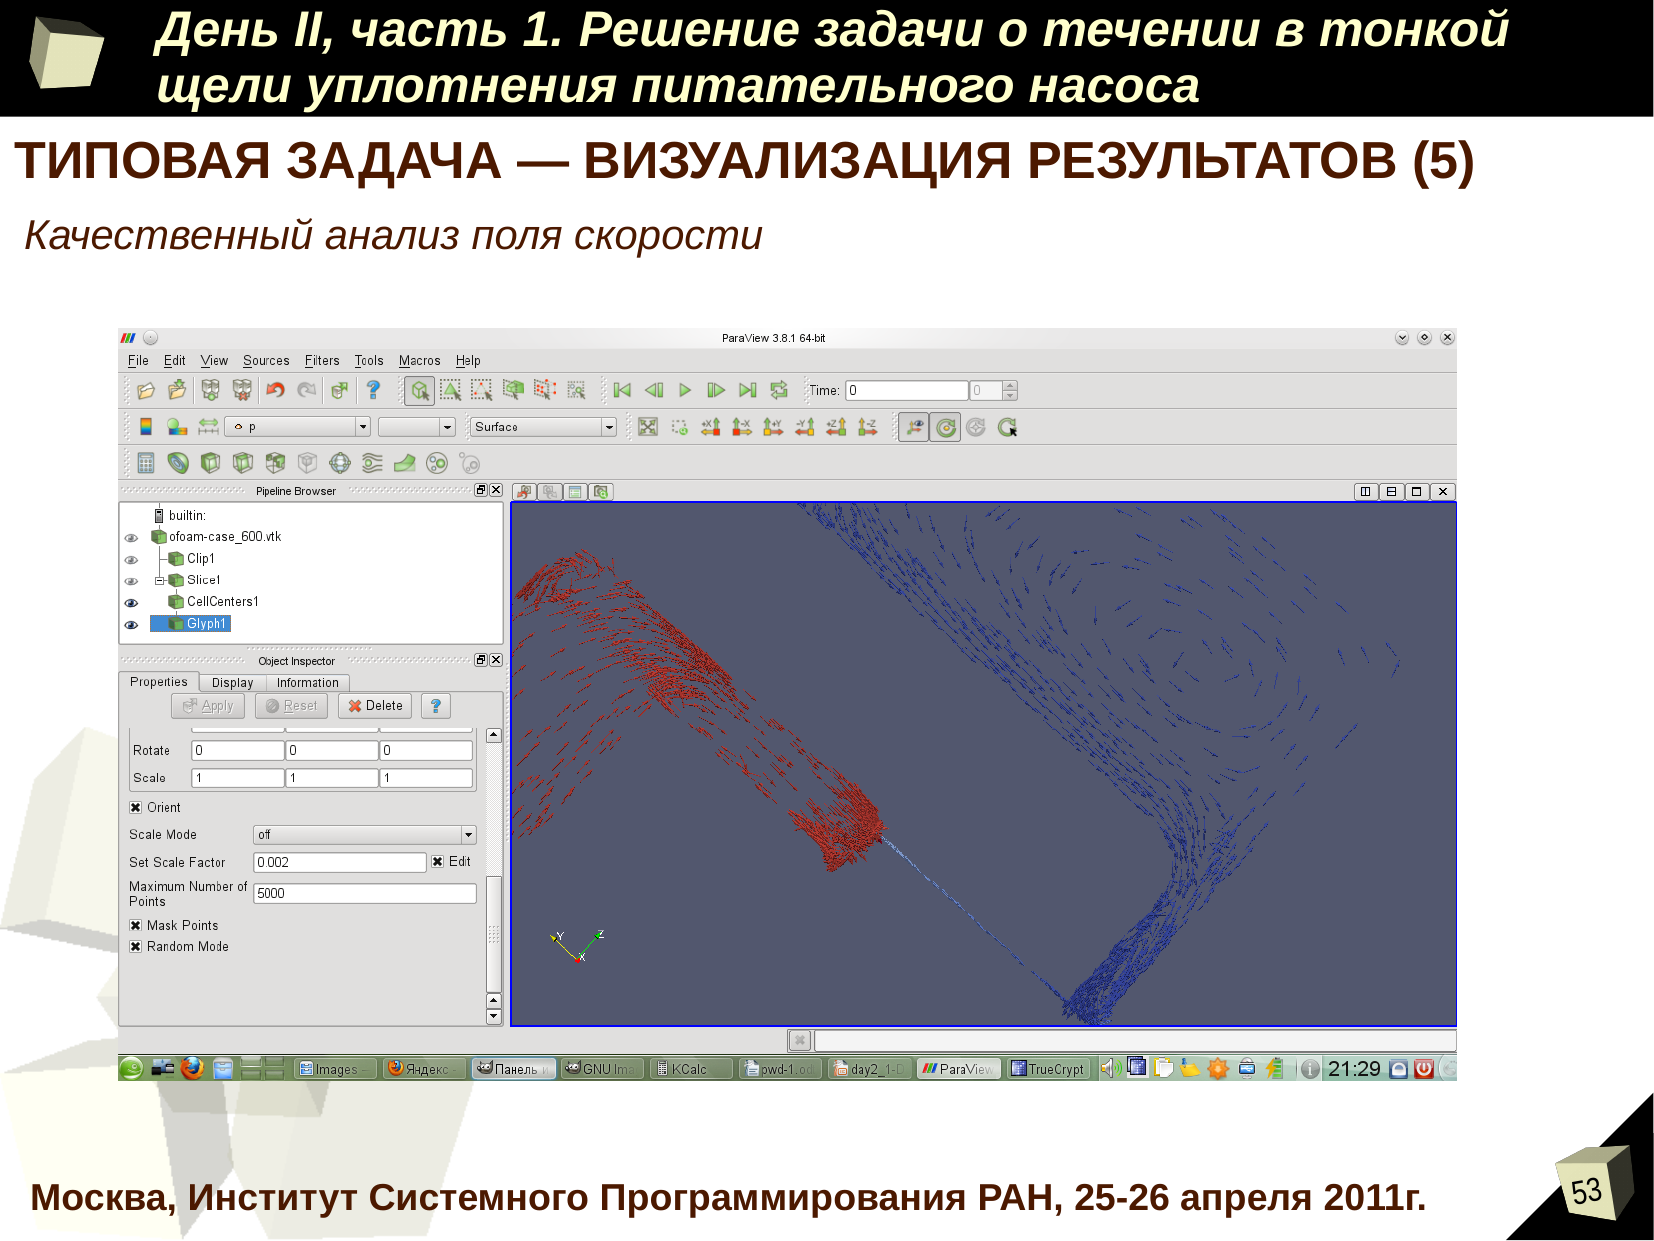

ТИПОВАЯ ЗАДАЧА — ВИЗУАЛИЗАЦИЯ РЕЗУЛЬТАТОВ (5)
Качественный анализ поля скорости